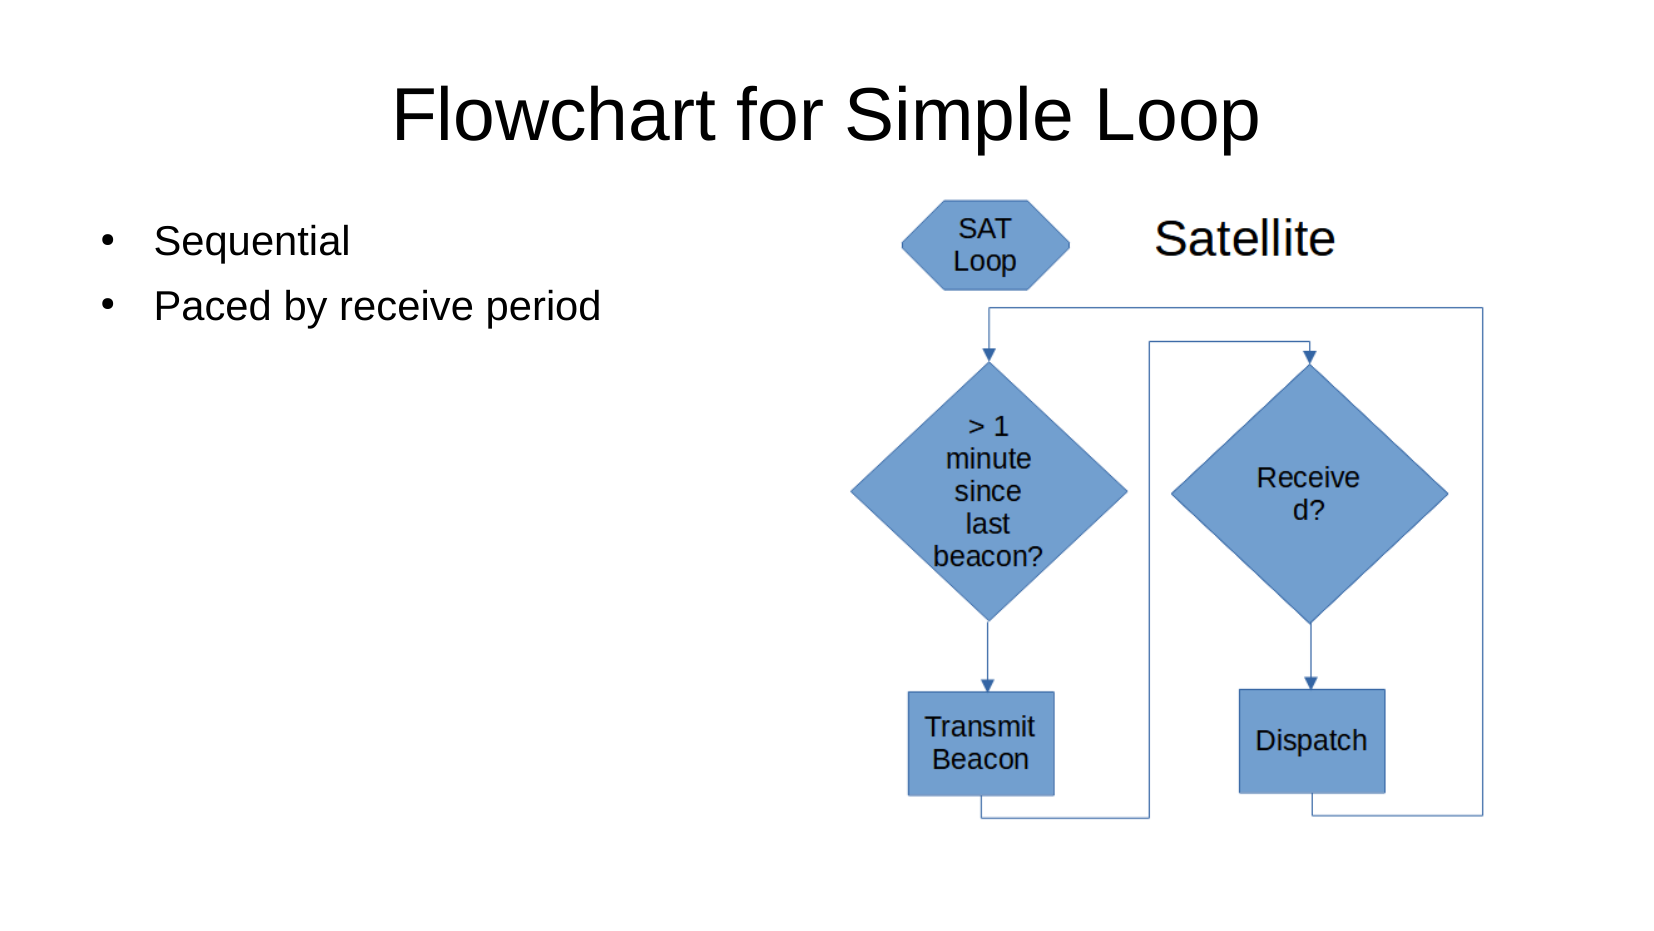

# Flowchart for Simple Loop
Sequential
Paced by receive period